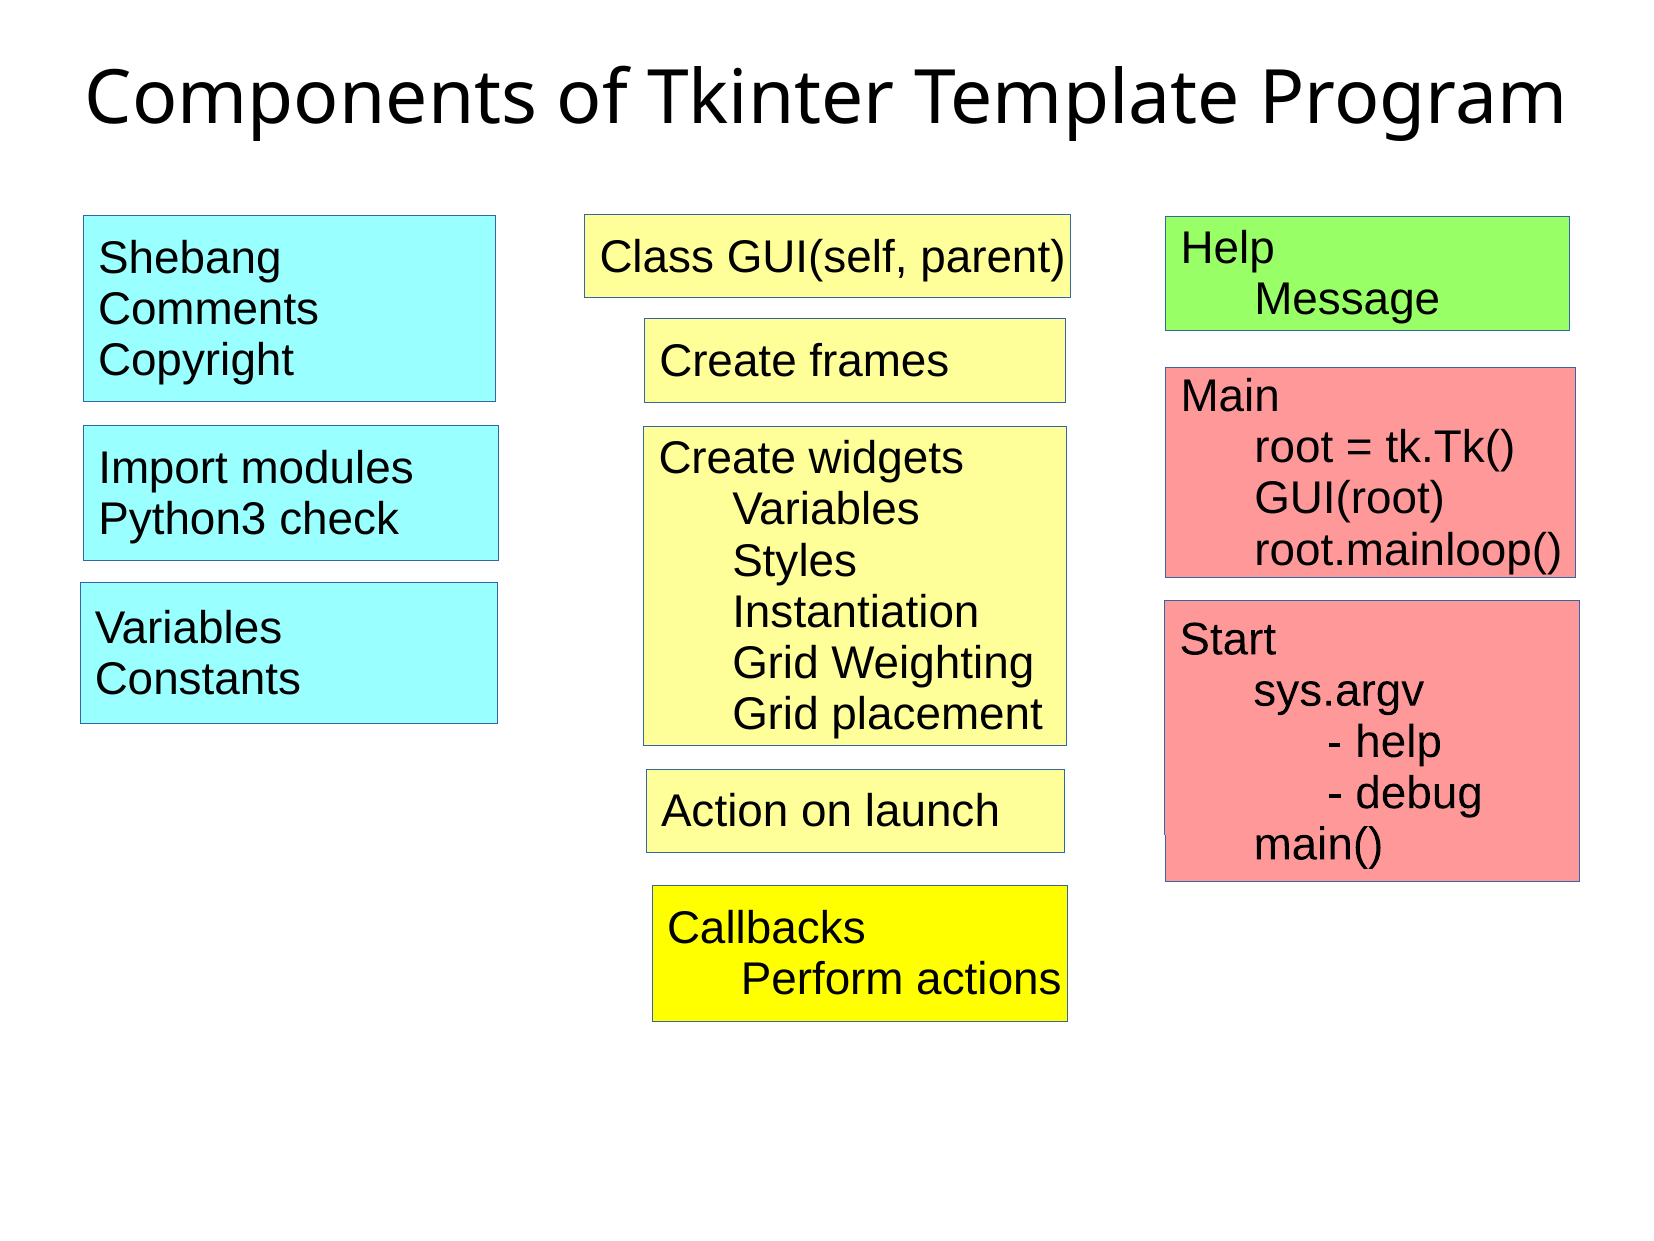

# Components of Tkinter Template Program
Class GUI(self, parent)
Shebang
Comments
Copyright
Help
	Message
Create frames
Main
	root = tk.Tk()
	GUI(root)
	root.mainloop()
Import modules
Python3 check
Create widgets
	Variables
	Styles
	Instantiation
	Grid Weighting
	Grid placement
Variables
Constants
Start
	sys.argv
		- help
		- debug
	main()
Action on launch
Callbacks
	Perform actions